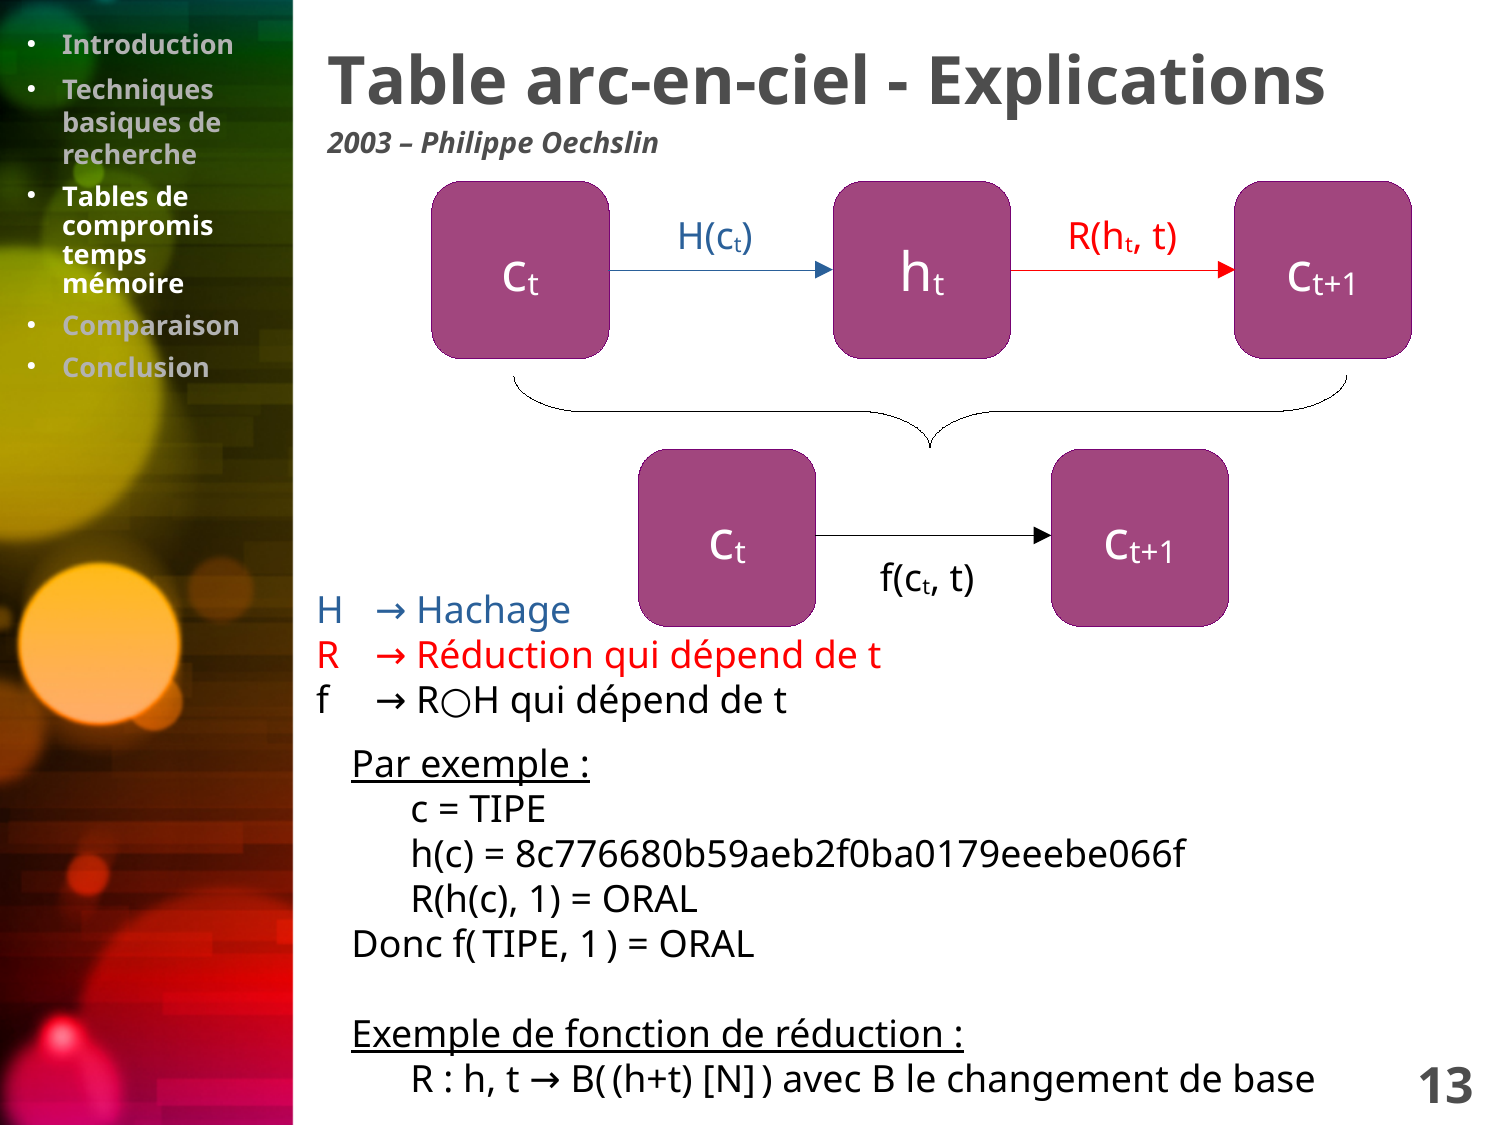

# Table arc-en-ciel - Explications
Introduction
Techniques basiques de recherche
Tables de compromis temps mémoire
Comparaison
Conclusion
2003 – Philippe Oechslin
ct+1
ct
ht
H(ct)
R(ht, t)
ct
ct+1
f(ct, t)
H	→ Hachage
R	→ Réduction qui dépend de t
f	→ R○H qui dépend de t
Par exemple :
	c = TIPE
	h(c) = 8c776680b59aeb2f0ba0179eeebe066f
	R(h(c), 1) = ORAL
Donc f( TIPE, 1 ) = ORAL
Exemple de fonction de réduction :
	R : h, t → B( (h+t) [N] ) avec B le changement de base